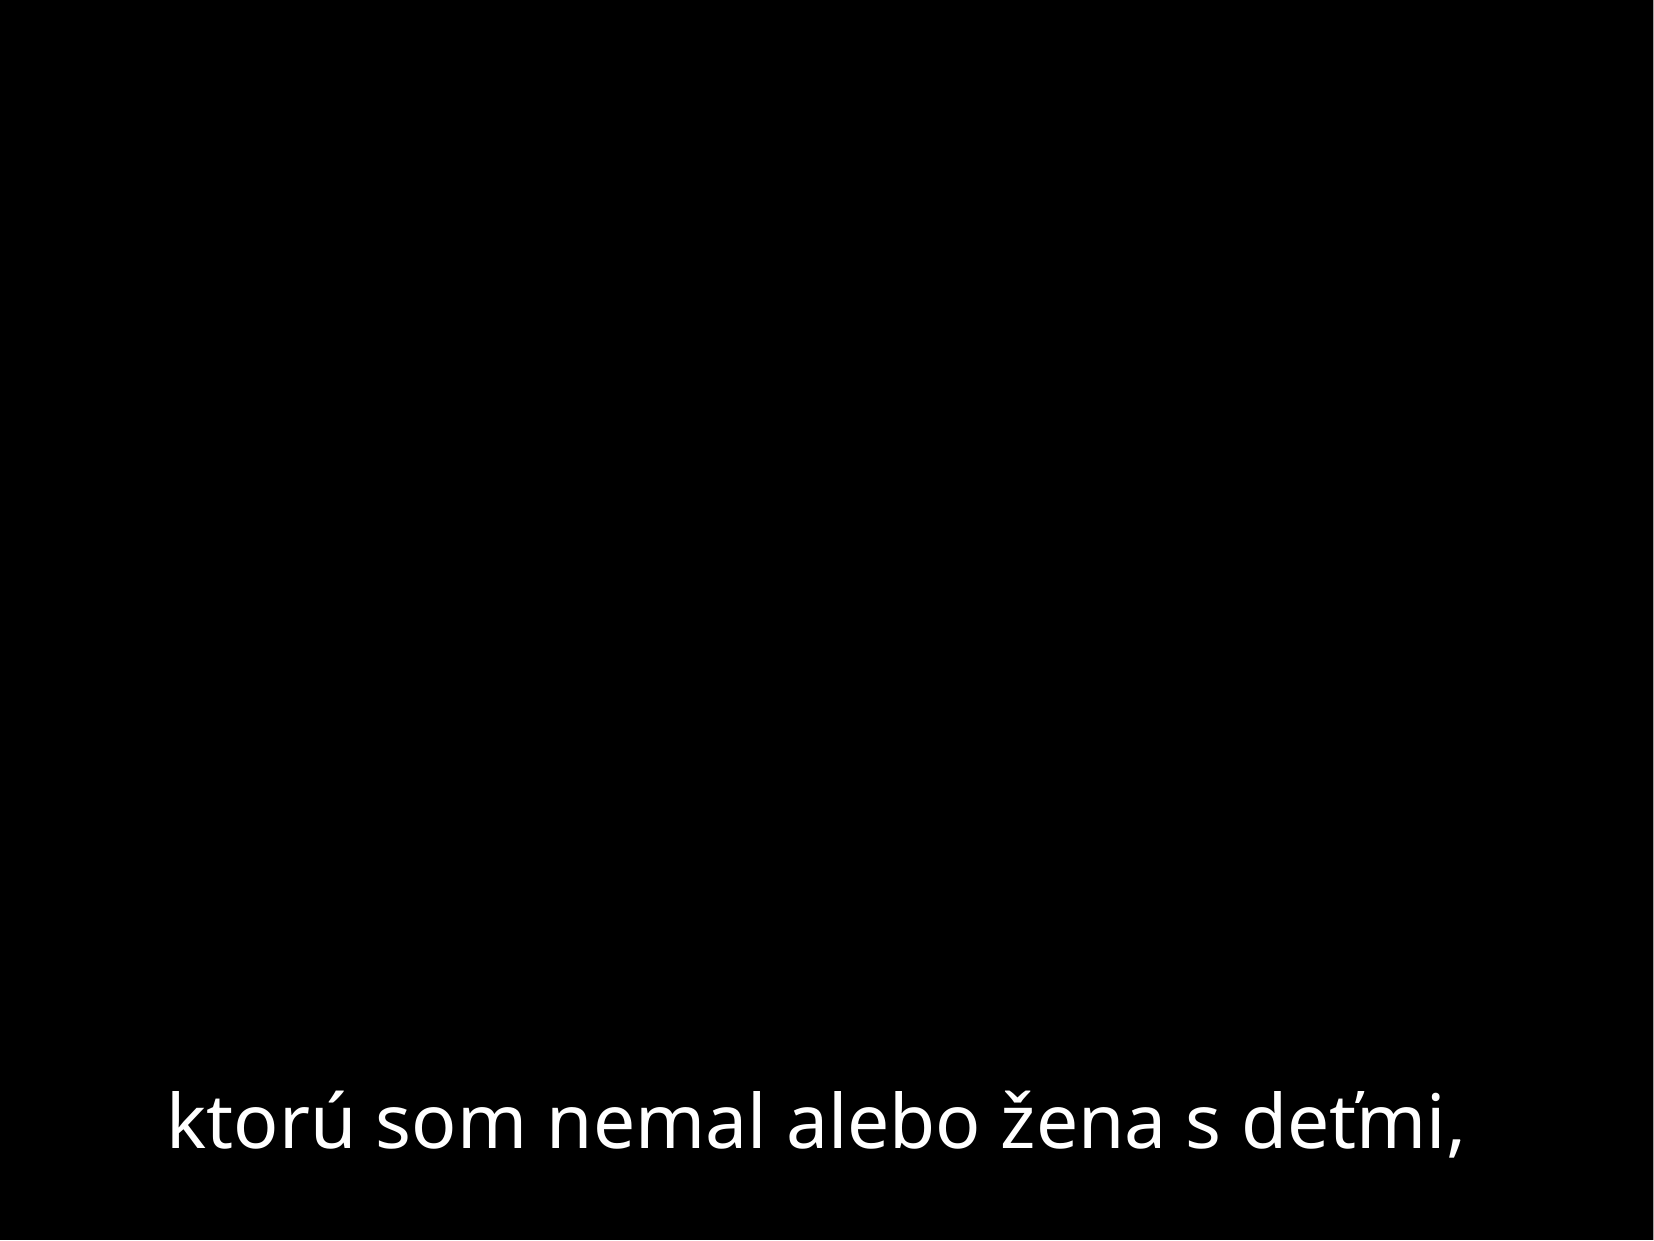

# ktorú som nemal alebo žena s deťmi,